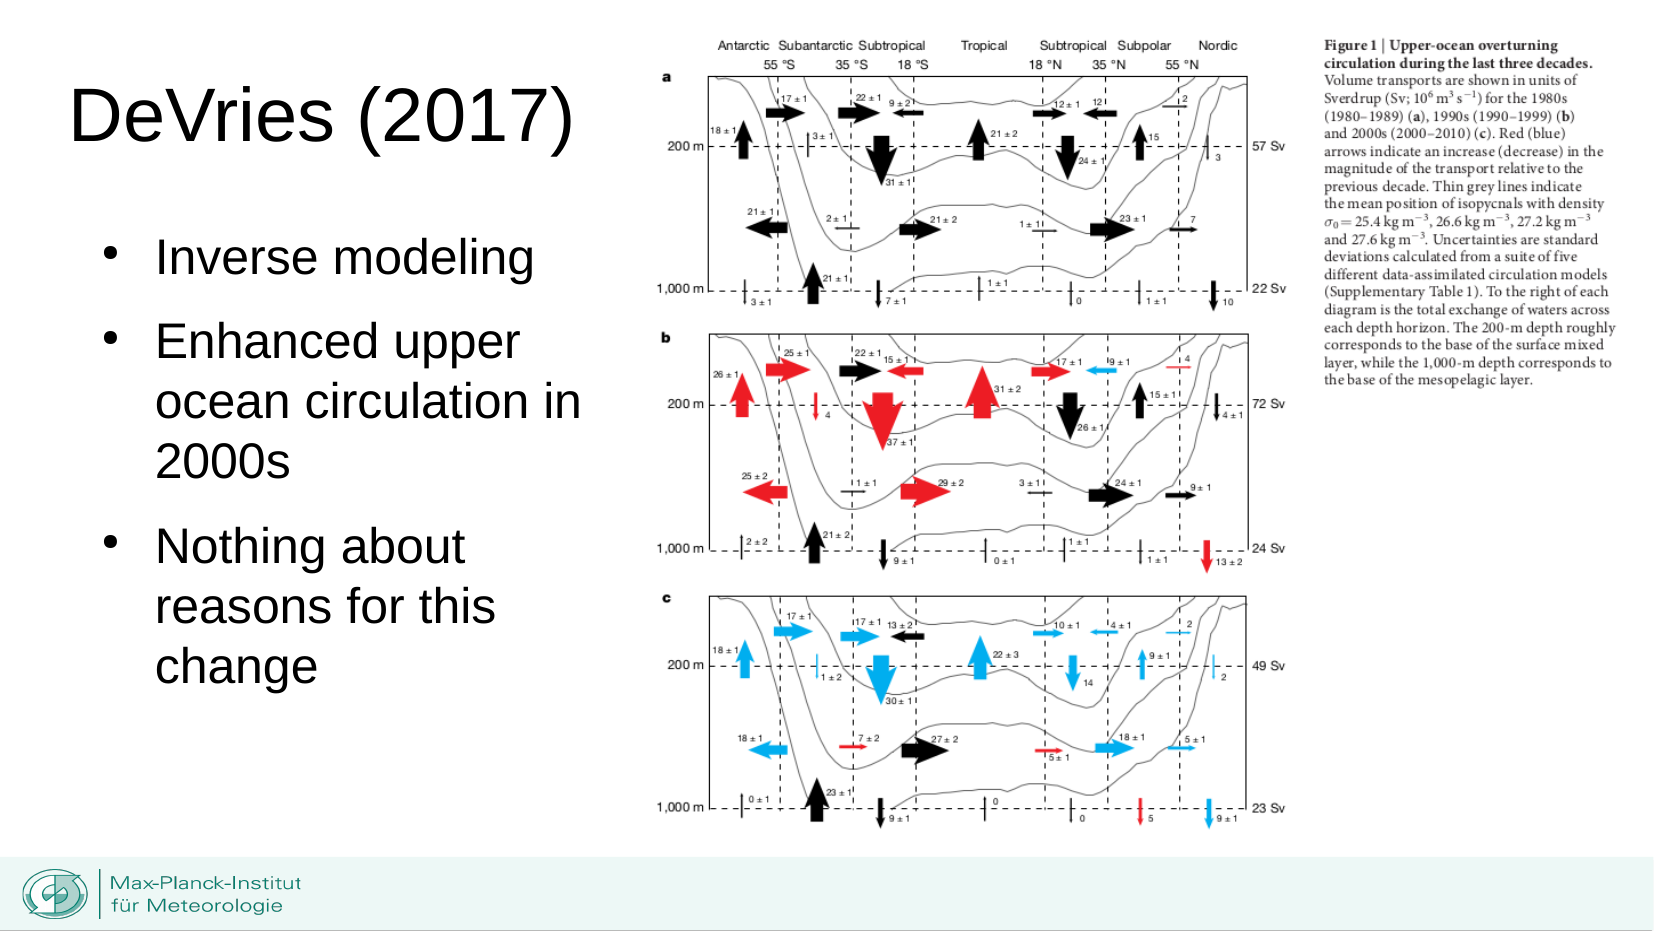

# DeVries (2017)
Inverse modeling
Enhanced upper ocean circulation in 2000s
Nothing about reasons for this change